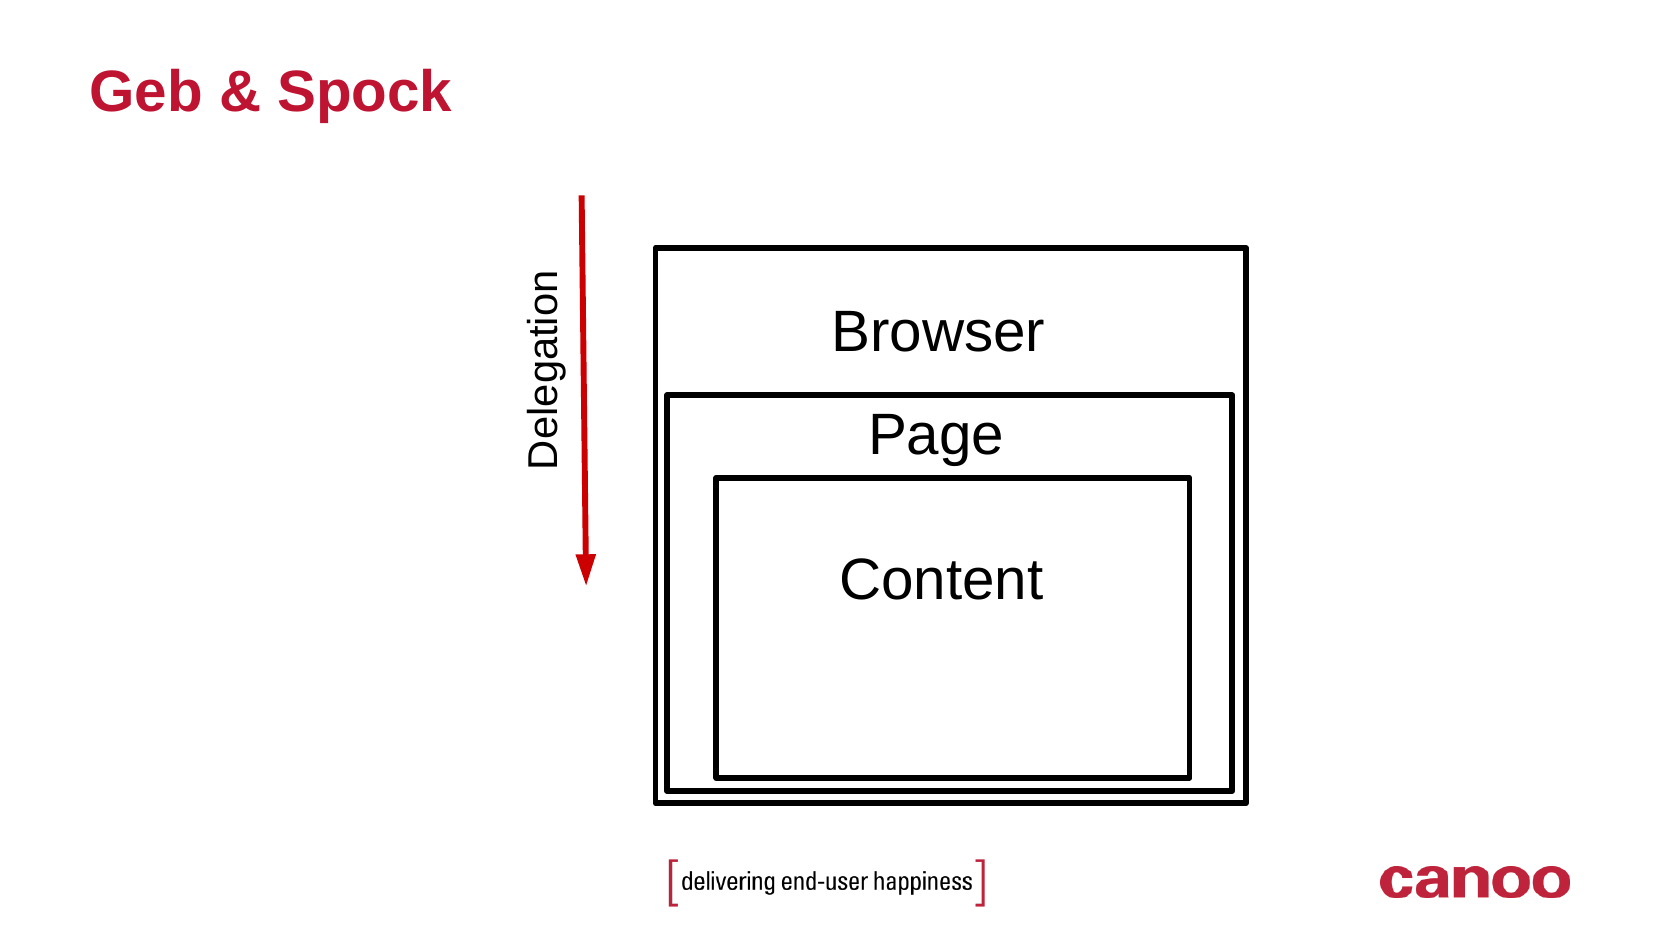

# Geb & Spock
Browser
Delegation
Page
Content